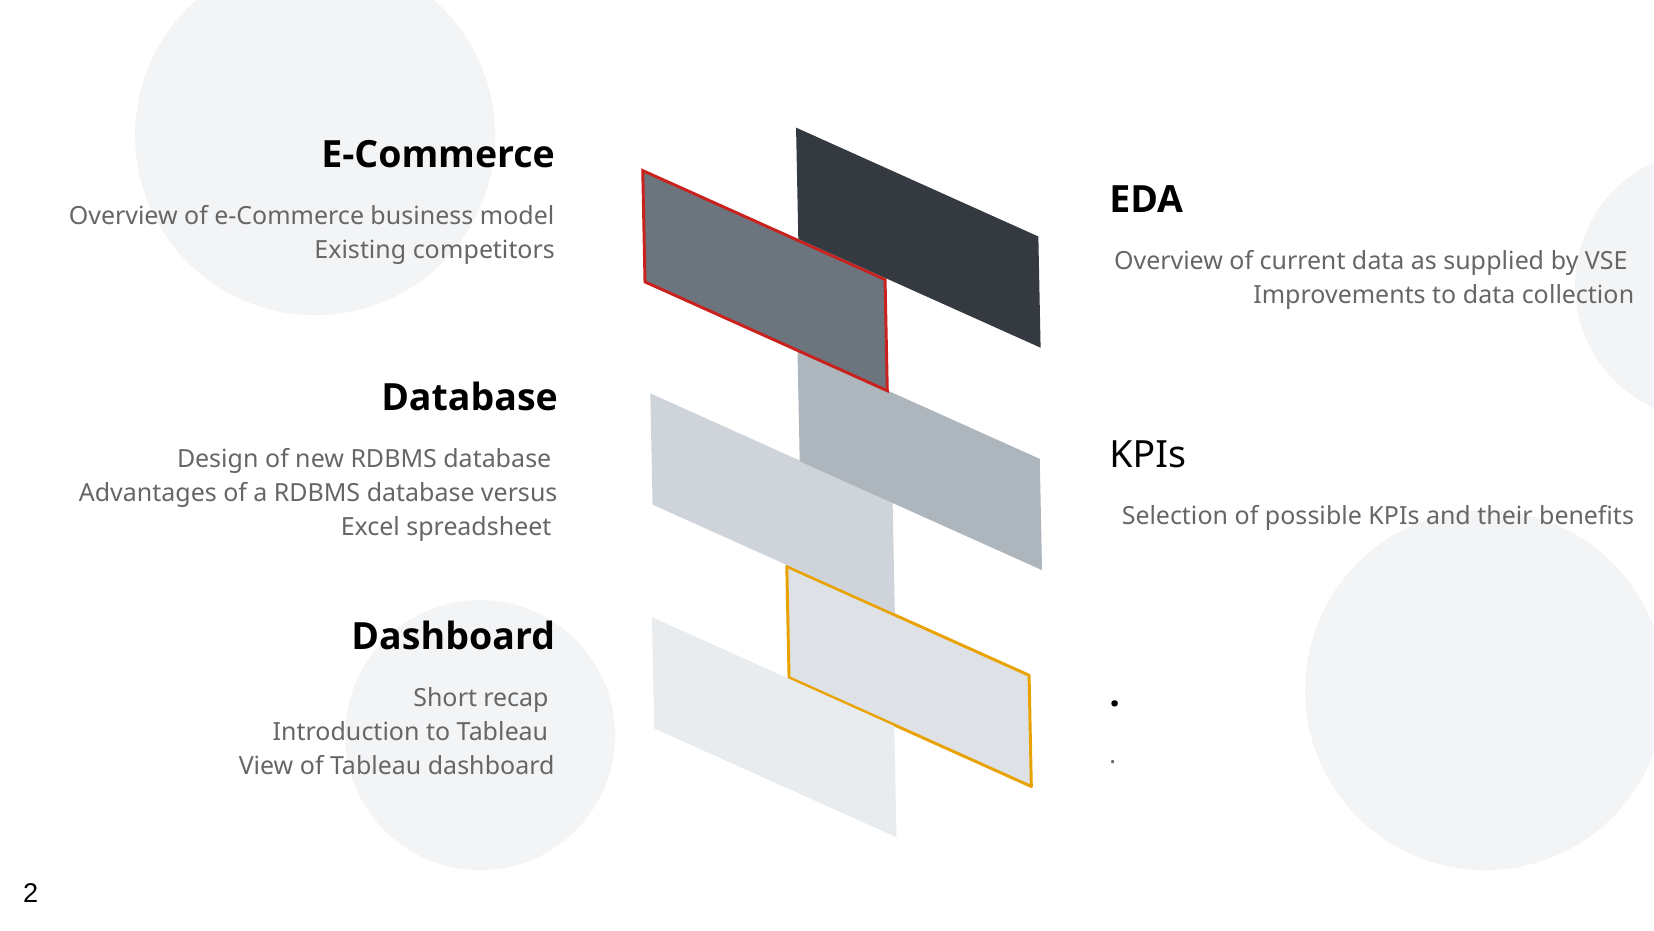

E-Commerce
EDA
Overview of e-Commerce business model
Existing competitors
Overview of current data as supplied by VSE
Improvements to data collection
Database
KPIs
Design of new RDBMS database
Advantages of a RDBMS database versus Excel spreadsheet
Selection of possible KPIs and their benefits
Dashboard
.
Short recap
Introduction to Tableau
View of Tableau dashboard
.